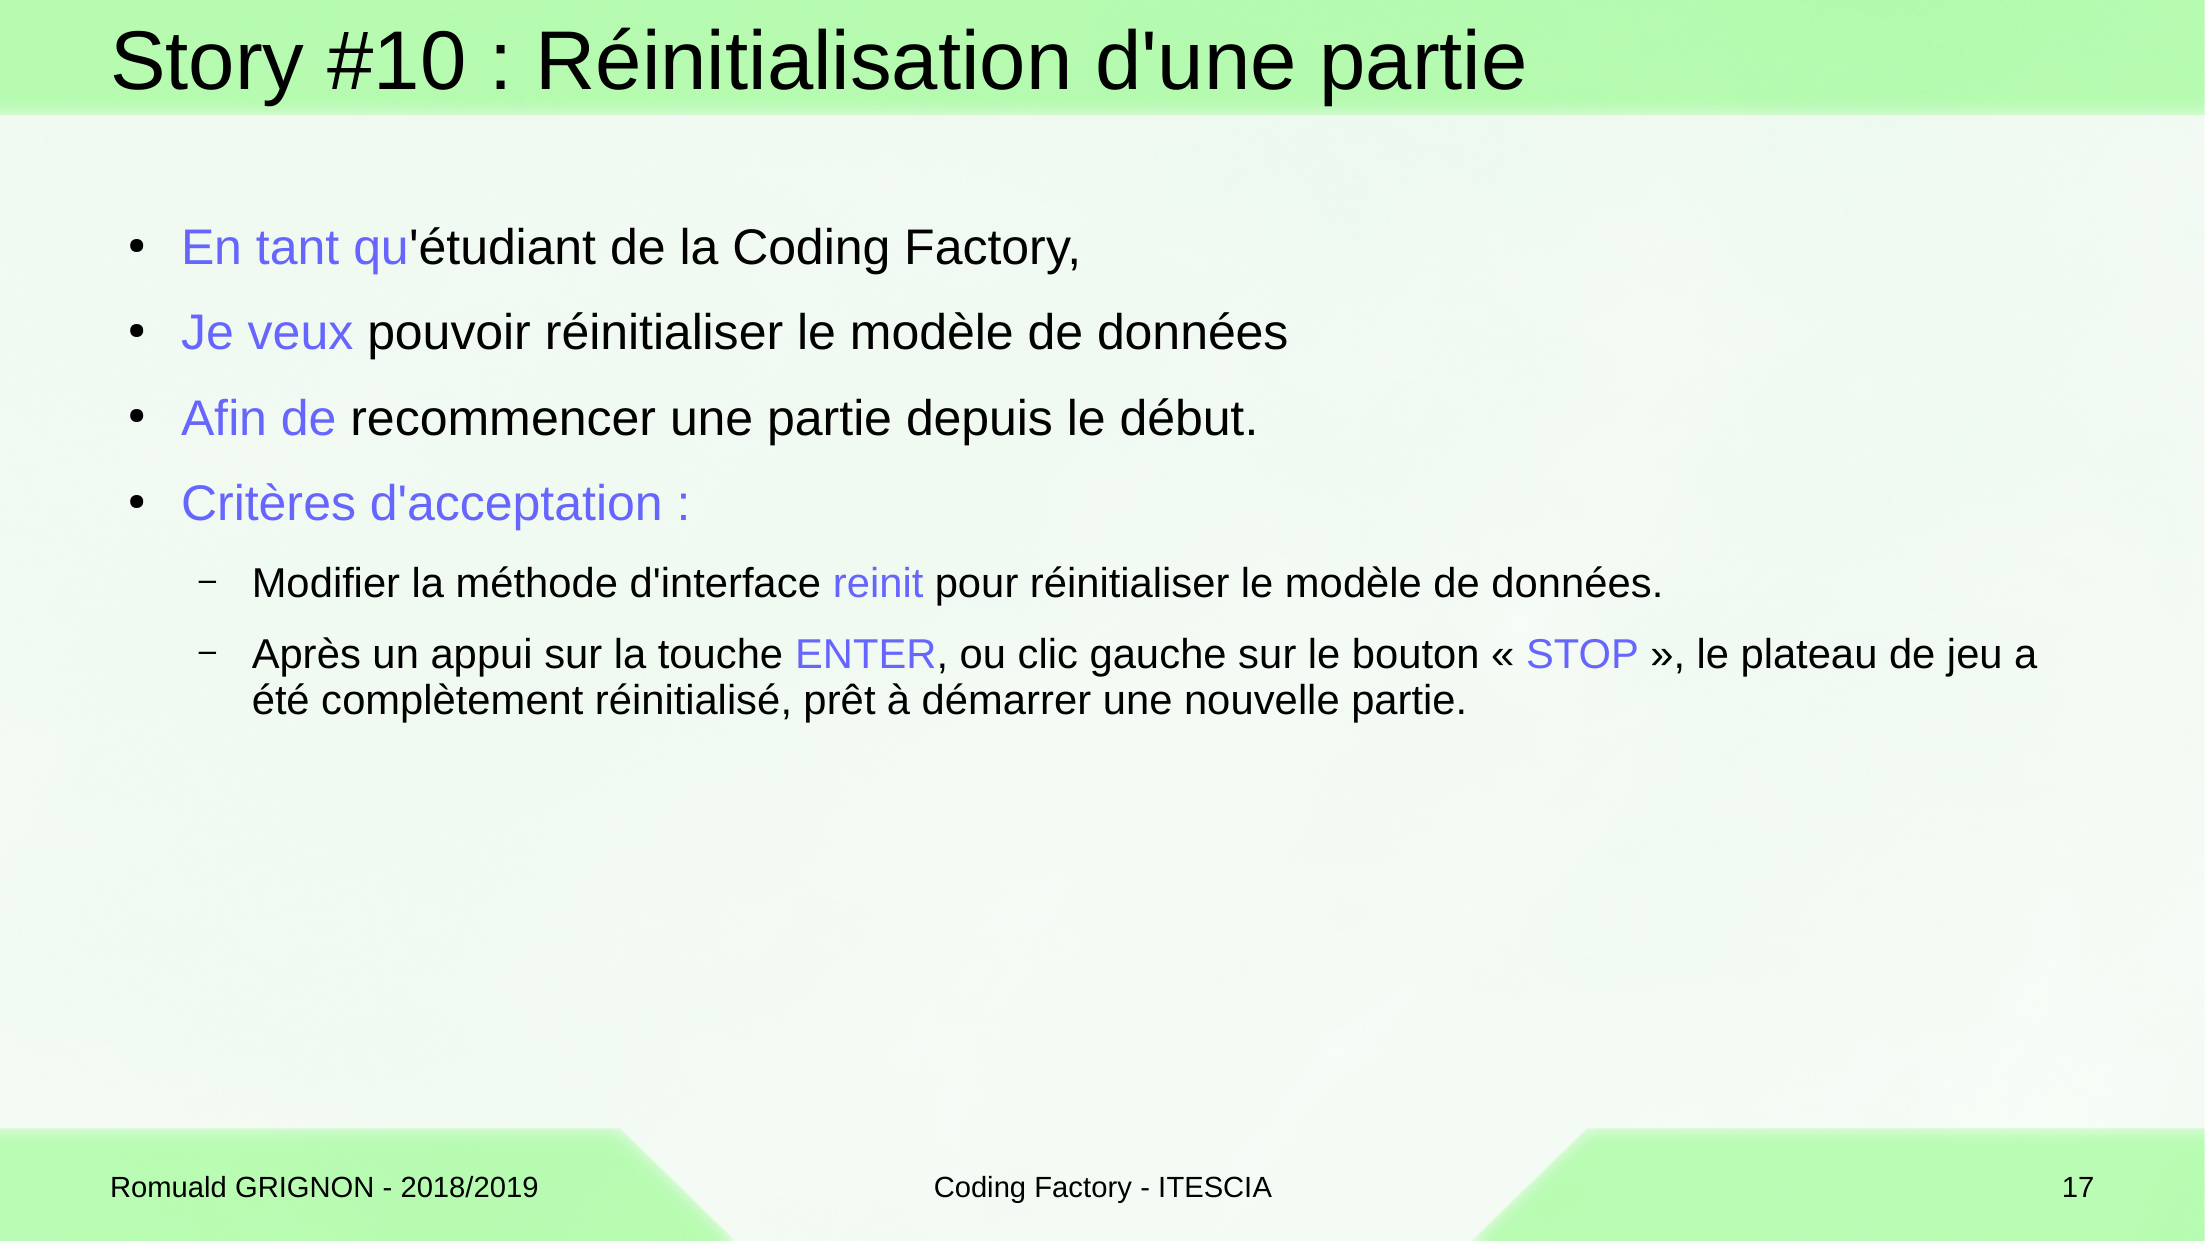

# Story #10 : Réinitialisation d'une partie
En tant qu'étudiant de la Coding Factory,
Je veux pouvoir réinitialiser le modèle de données
Afin de recommencer une partie depuis le début.
Critères d'acceptation :
Modifier la méthode d'interface reinit pour réinitialiser le modèle de données.
Après un appui sur la touche ENTER, ou clic gauche sur le bouton « STOP », le plateau de jeu a été complètement réinitialisé, prêt à démarrer une nouvelle partie.
Romuald GRIGNON - 2018/2019
Coding Factory - ITESCIA
17